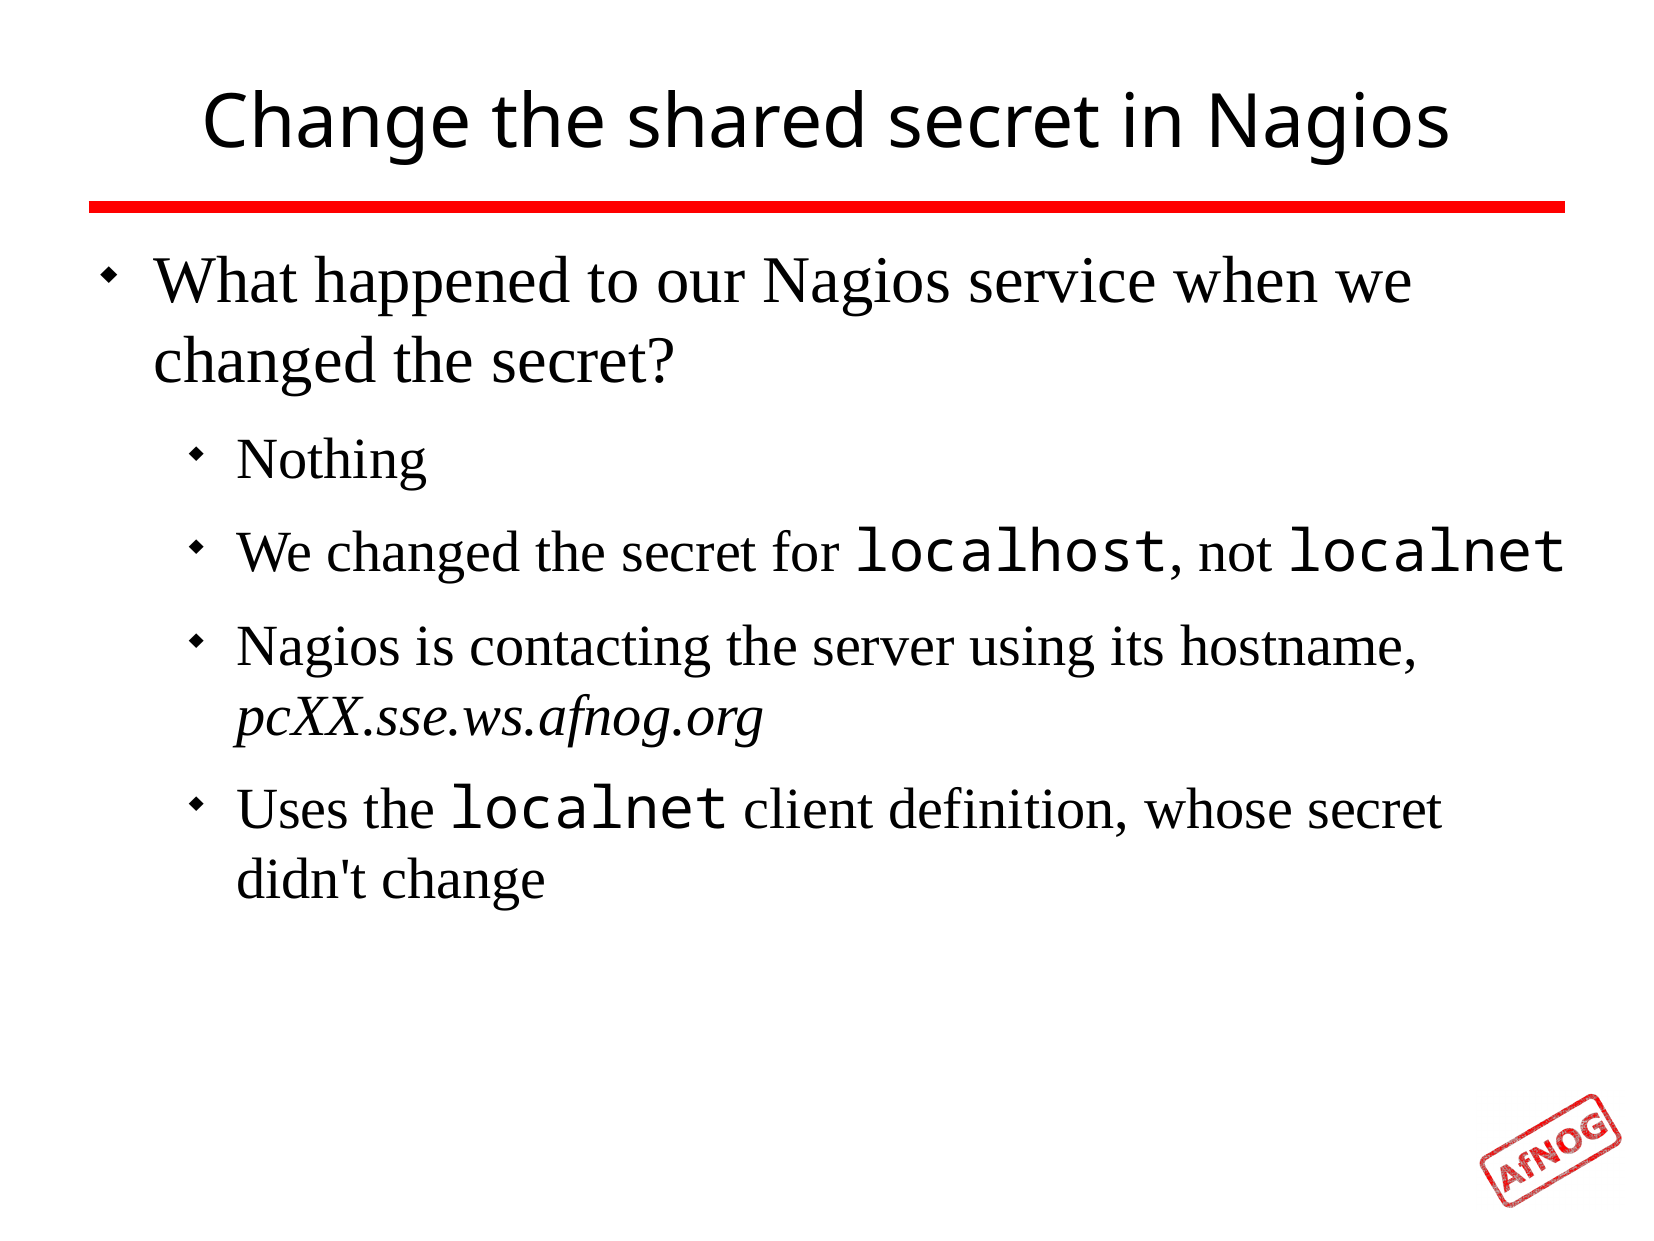

# Change the shared secret in Nagios
What happened to our Nagios service when we changed the secret?
Nothing
We changed the secret for localhost, not localnet
Nagios is contacting the server using its hostname, pcXX.sse.ws.afnog.org
Uses the localnet client definition, whose secret didn't change